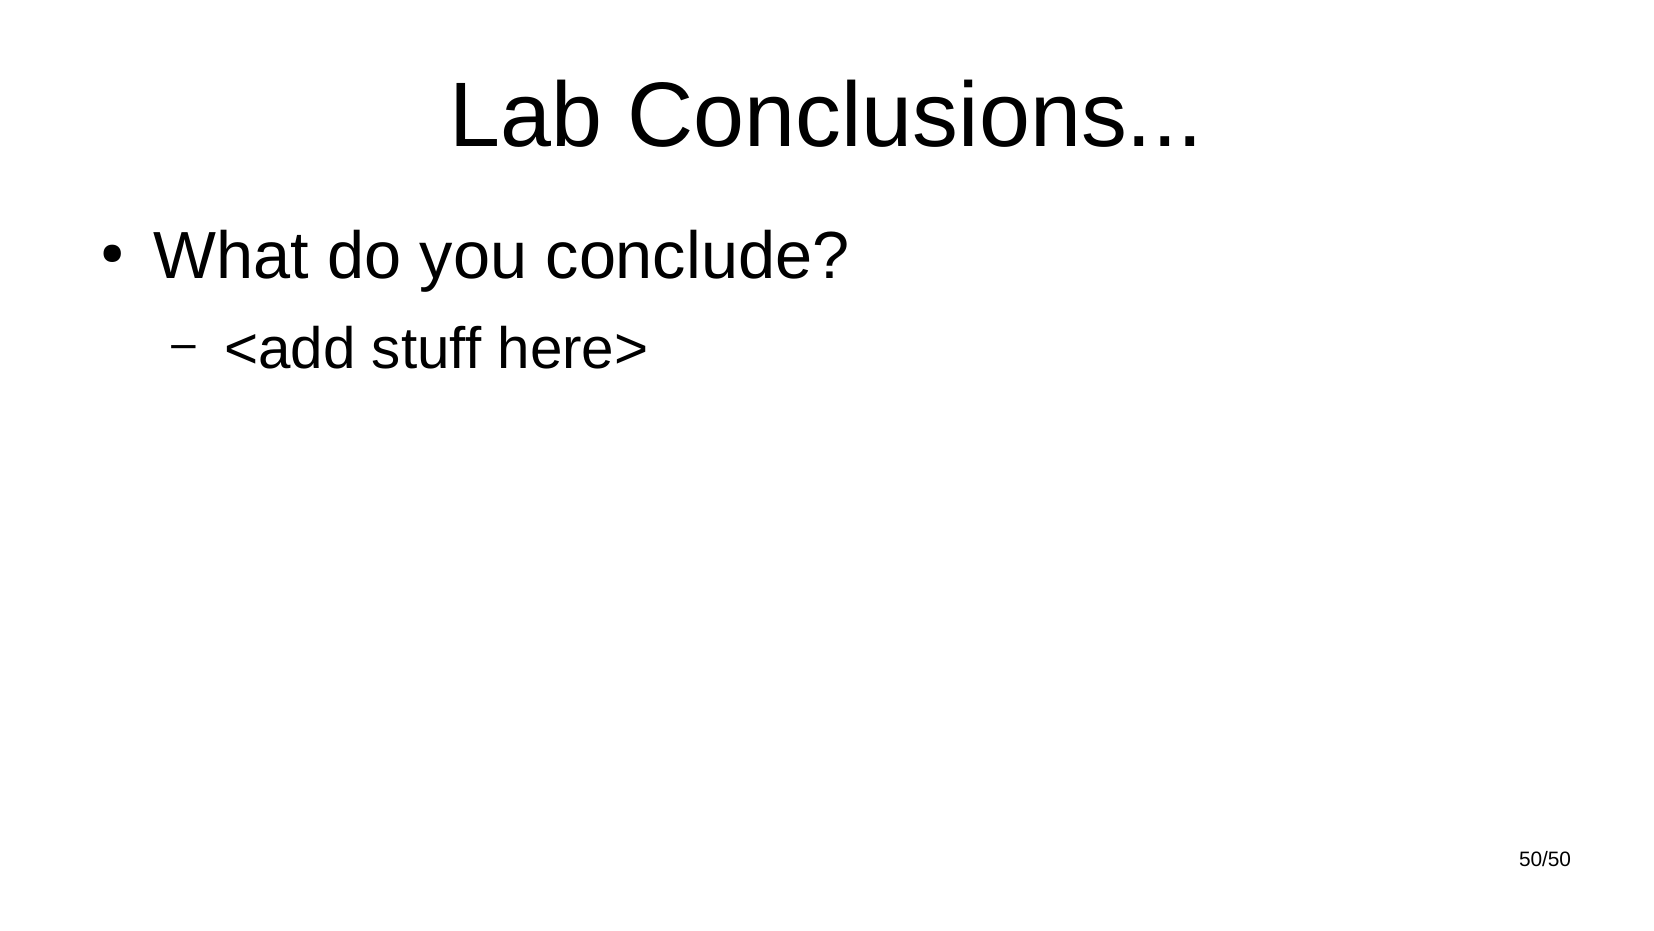

# Lab Conclusions...
What do you conclude?
<add stuff here>
50